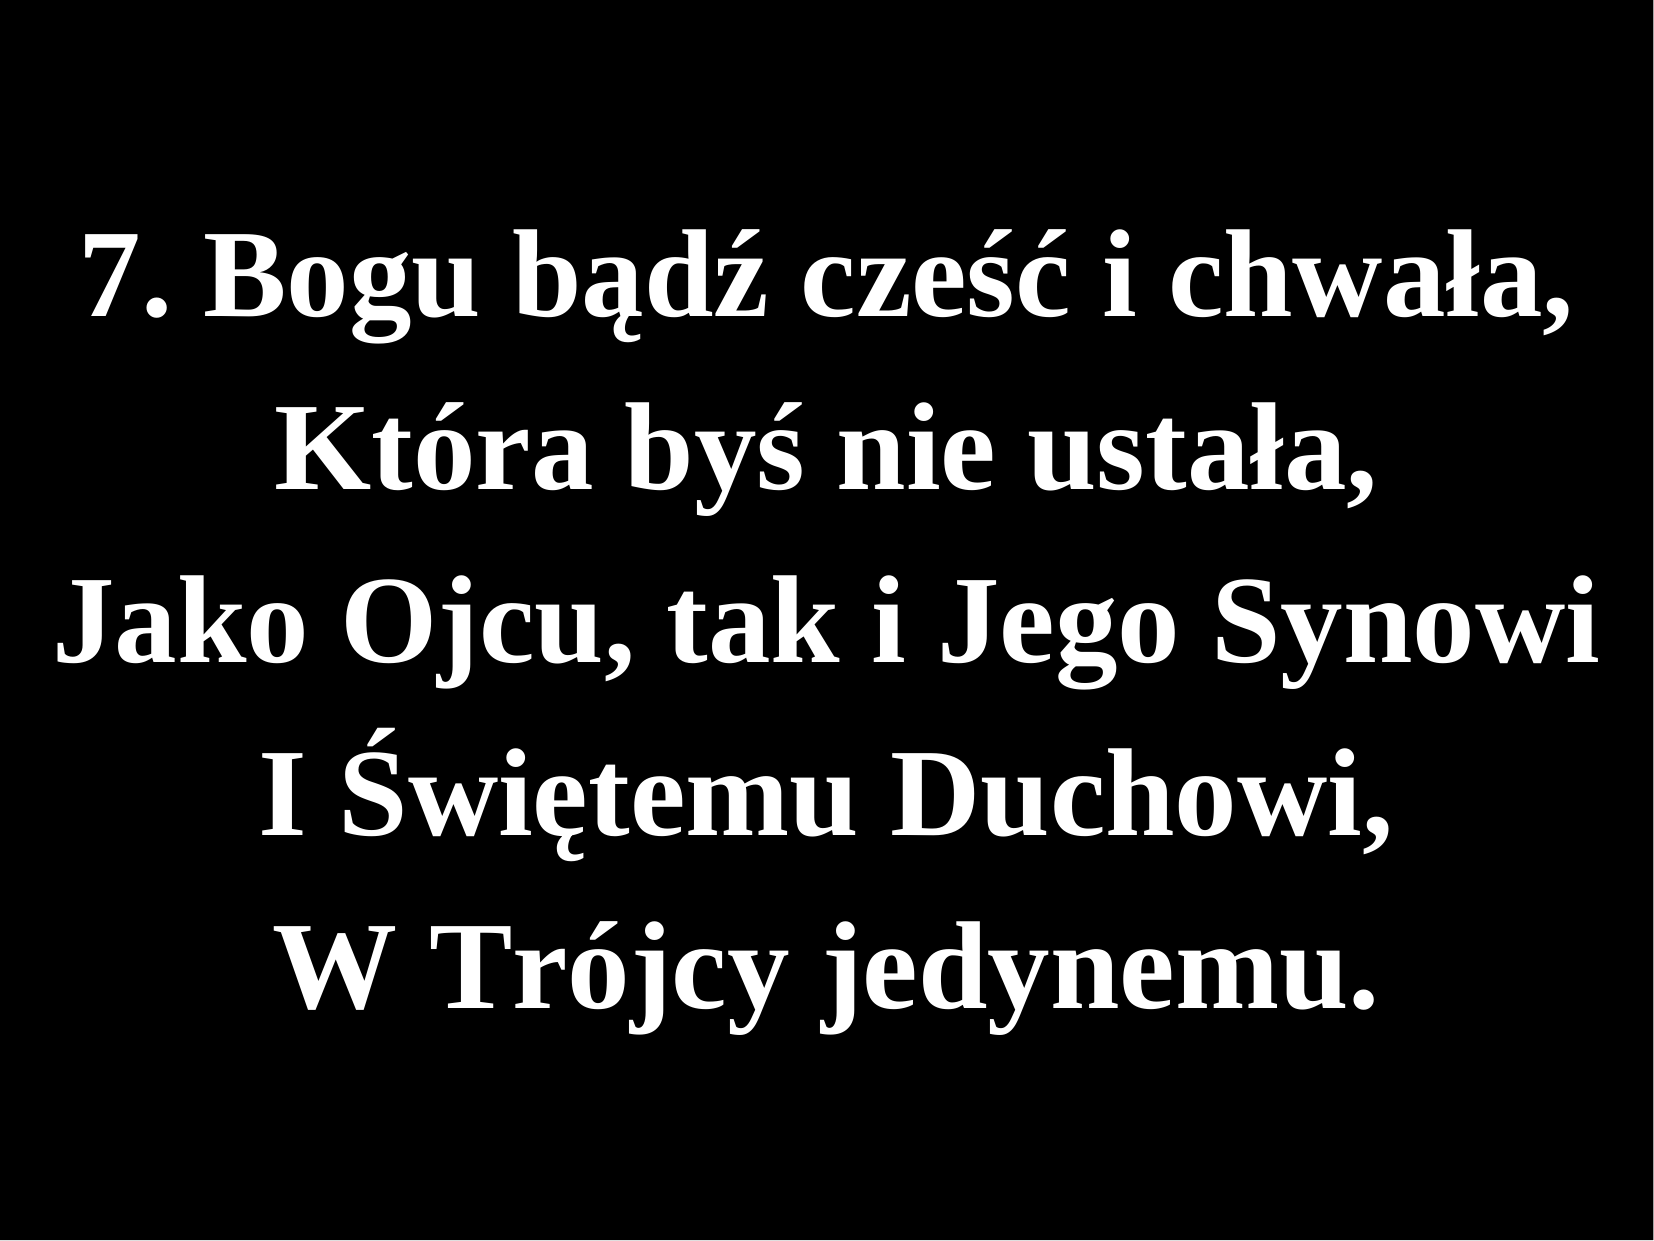

# 7. Bogu bądź cześć i chwała, ppp Która byś nie ustała, ppp Jako Ojcu, tak i Jego Synowi ppp I Świętemu Duchowi, ppp W Trójcy jedynemu.